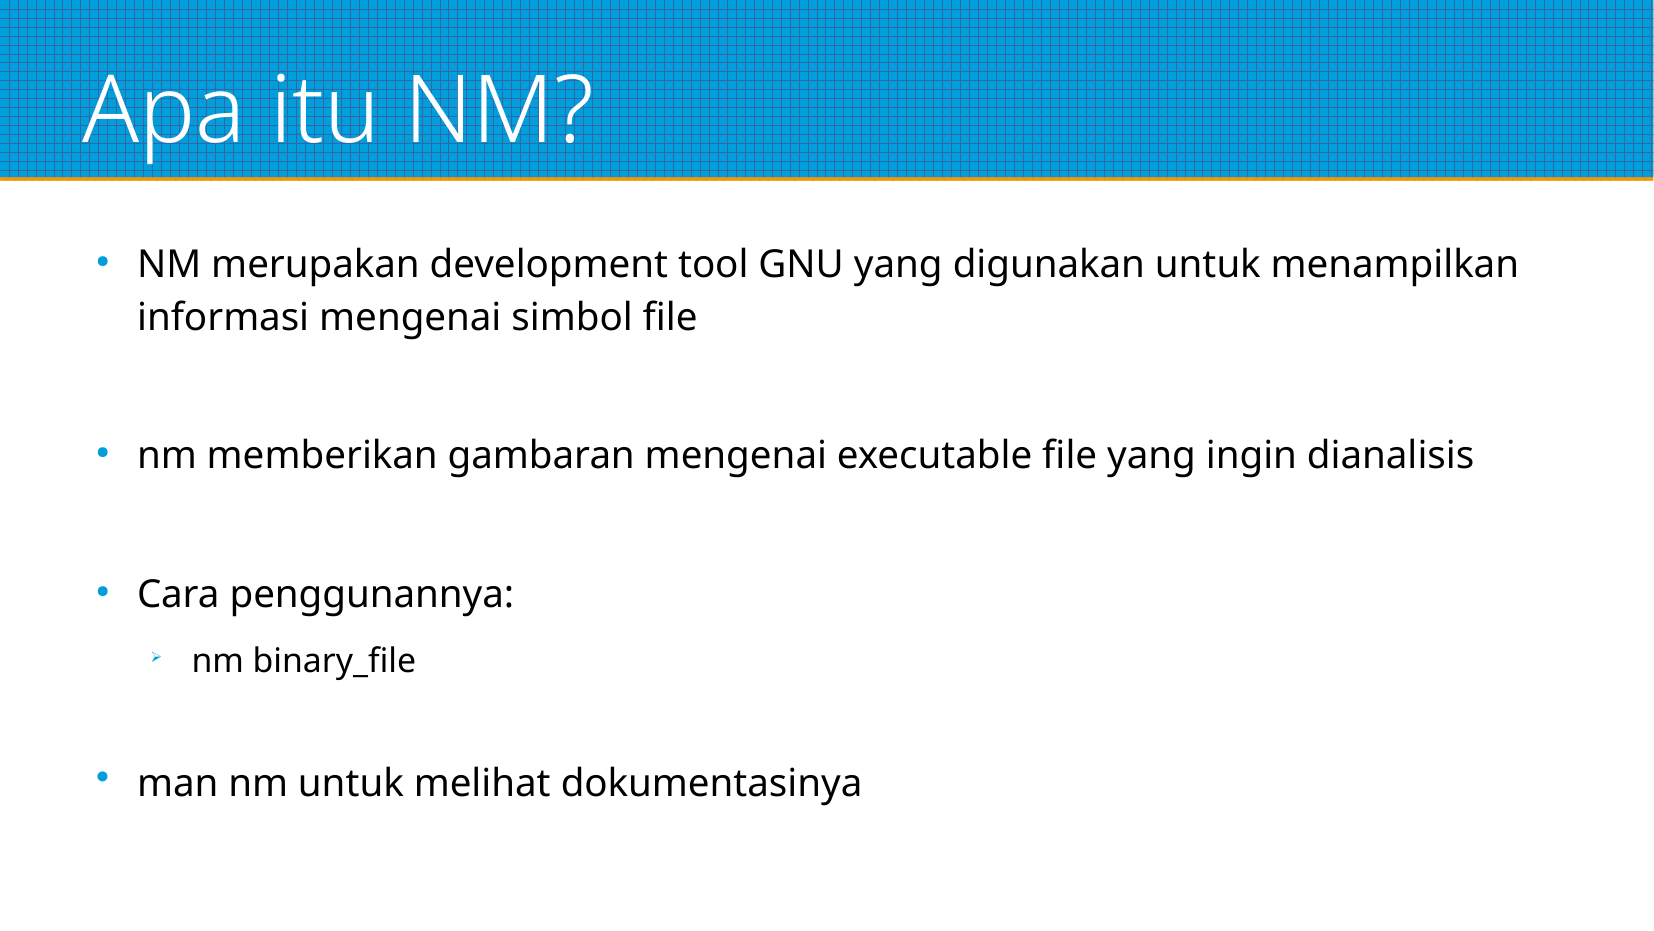

# Apa itu NM?
NM merupakan development tool GNU yang digunakan untuk menampilkan informasi mengenai simbol file
nm memberikan gambaran mengenai executable file yang ingin dianalisis
Cara penggunannya:
nm binary_file
man nm untuk melihat dokumentasinya